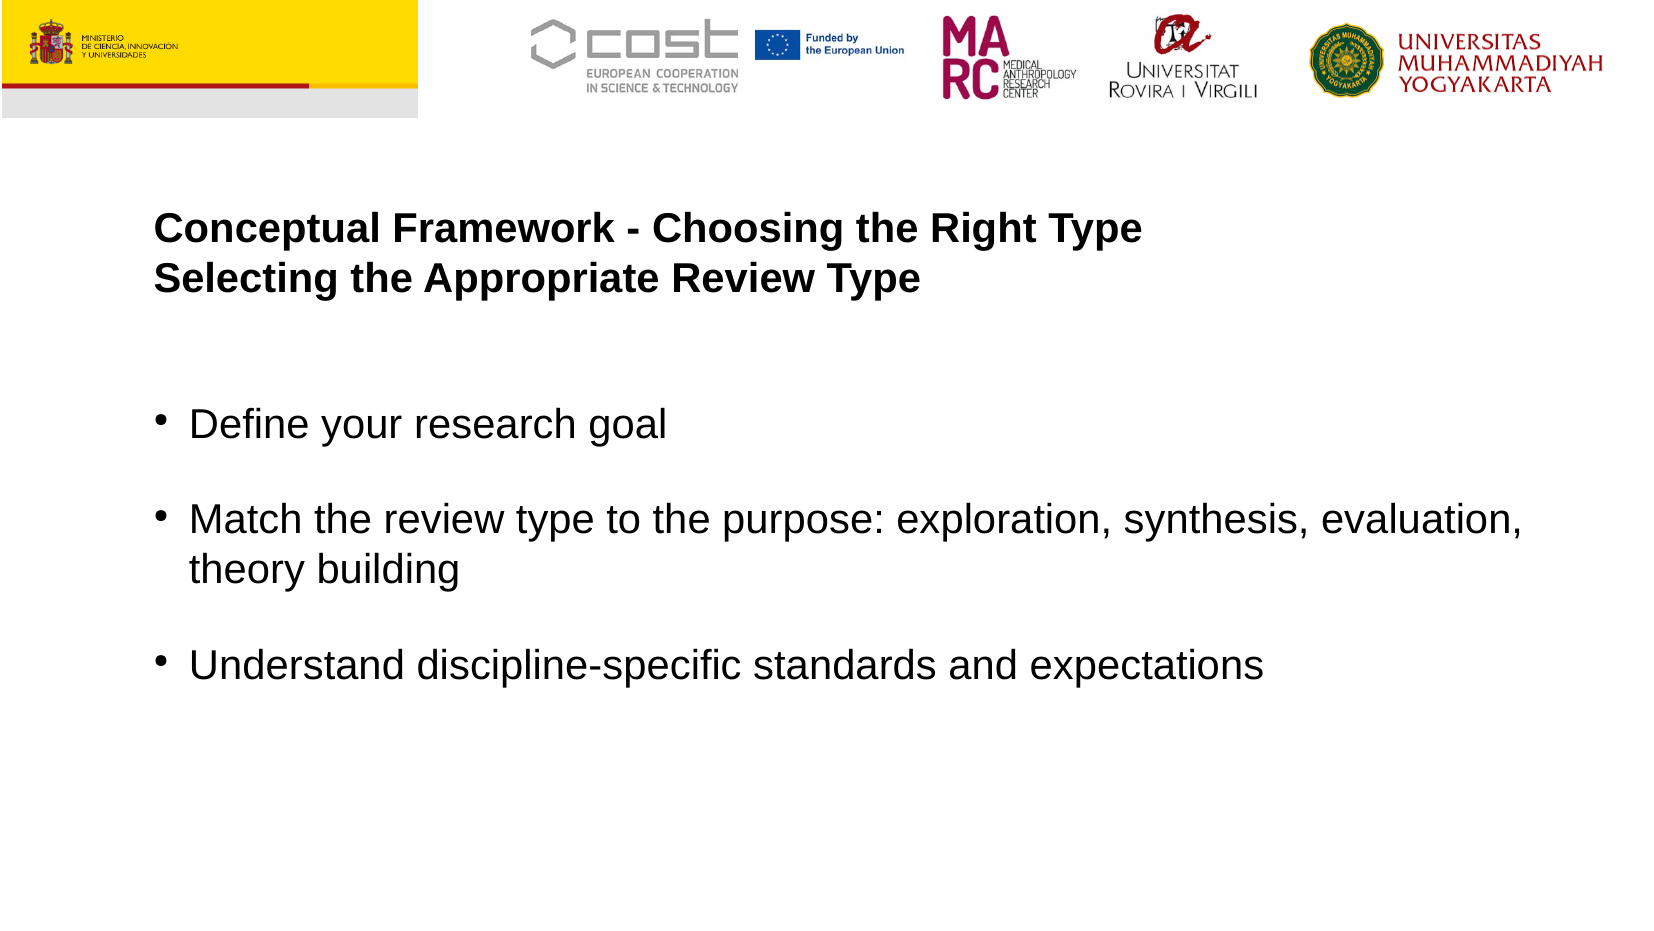

Conceptual Framework - Choosing the Right Type
Selecting the Appropriate Review Type
Define your research goal
Match the review type to the purpose: exploration, synthesis, evaluation, theory building
Understand discipline-specific standards and expectations